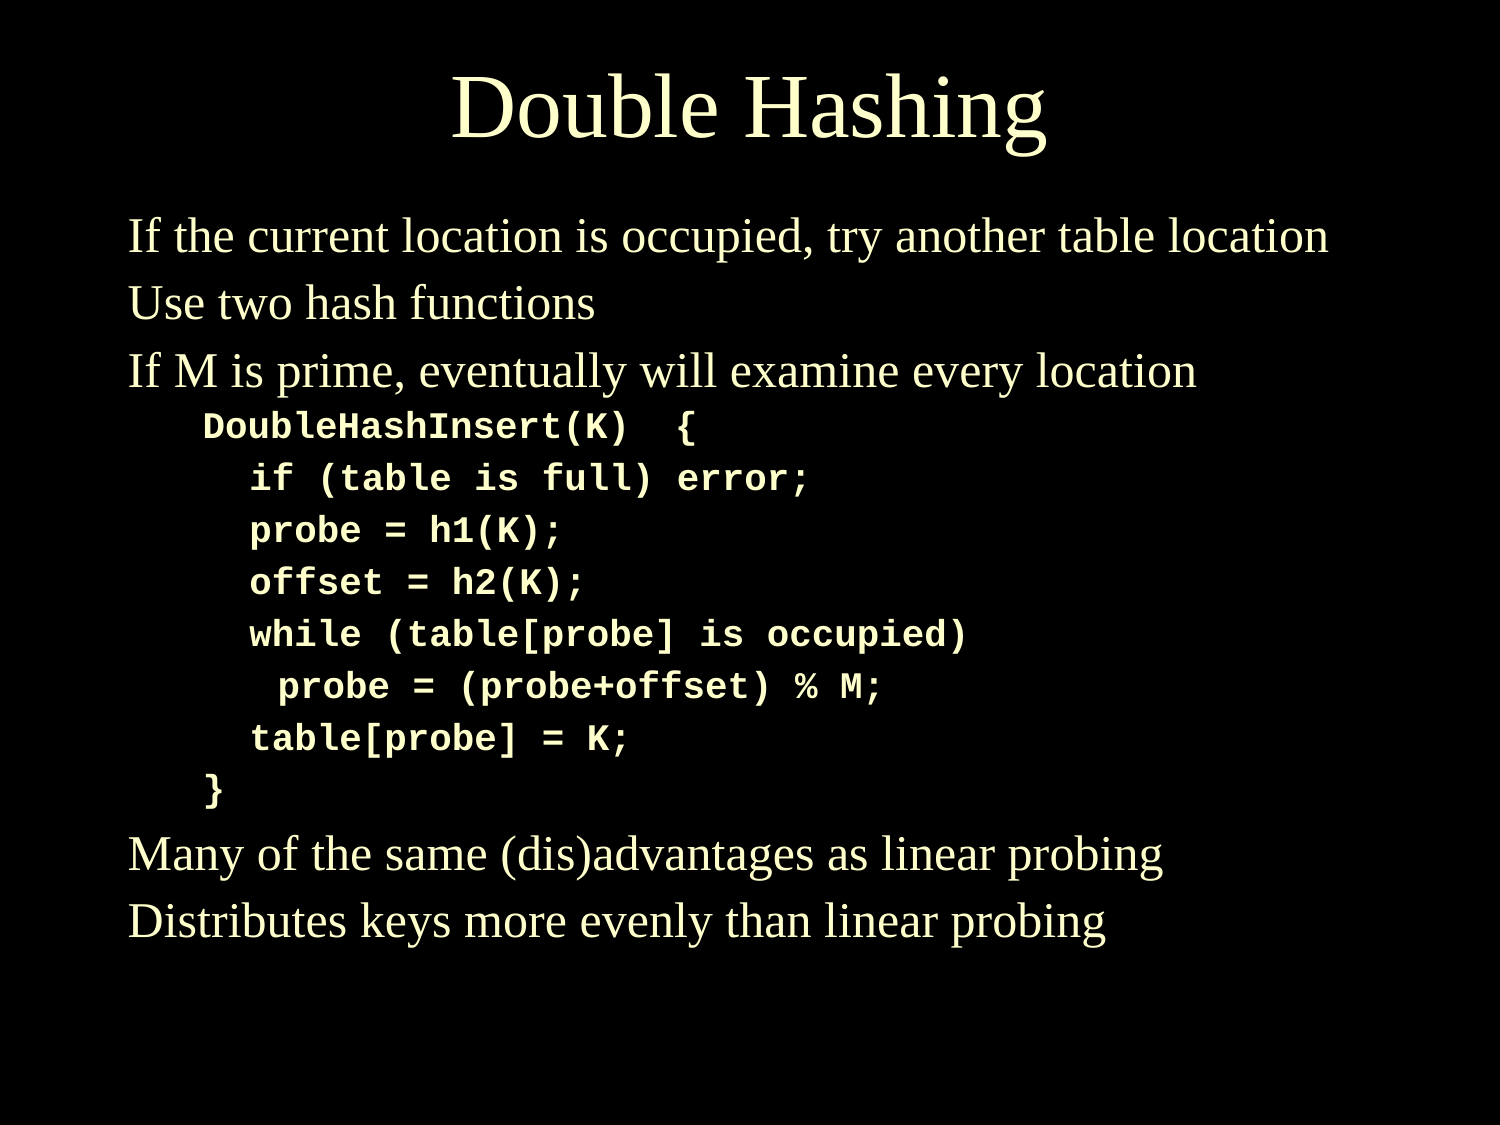

# Double Hashing
If the current location is occupied, try another table location
Use two hash functions
If M is prime, eventually will examine every location
DoubleHashInsert(K) {
	if (table is full) error;
	probe = h1(K);
	offset = h2(K);
	while (table[probe] is occupied)
		probe = (probe+offset) % M;
	table[probe] = K;
}
Many of the same (dis)advantages as linear probing
Distributes keys more evenly than linear probing